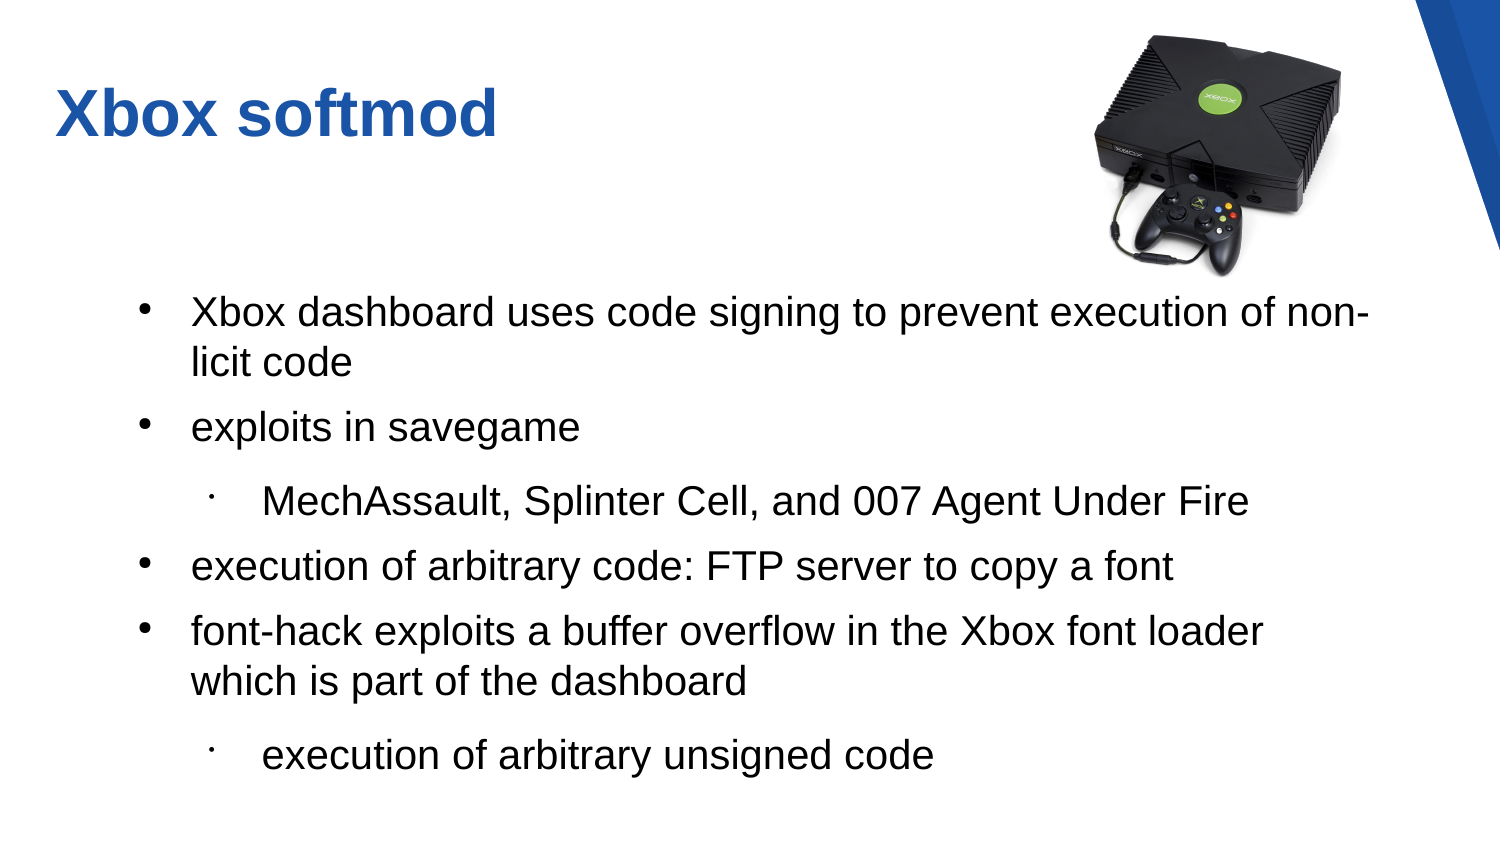

Xbox softmod
# Xbox dashboard uses code signing to prevent execution of non-licit code
exploits in savegame
MechAssault, Splinter Cell, and 007 Agent Under Fire
execution of arbitrary code: FTP server to copy a font
font-hack exploits a buffer overflow in the Xbox font loader which is part of the dashboard
execution of arbitrary unsigned code